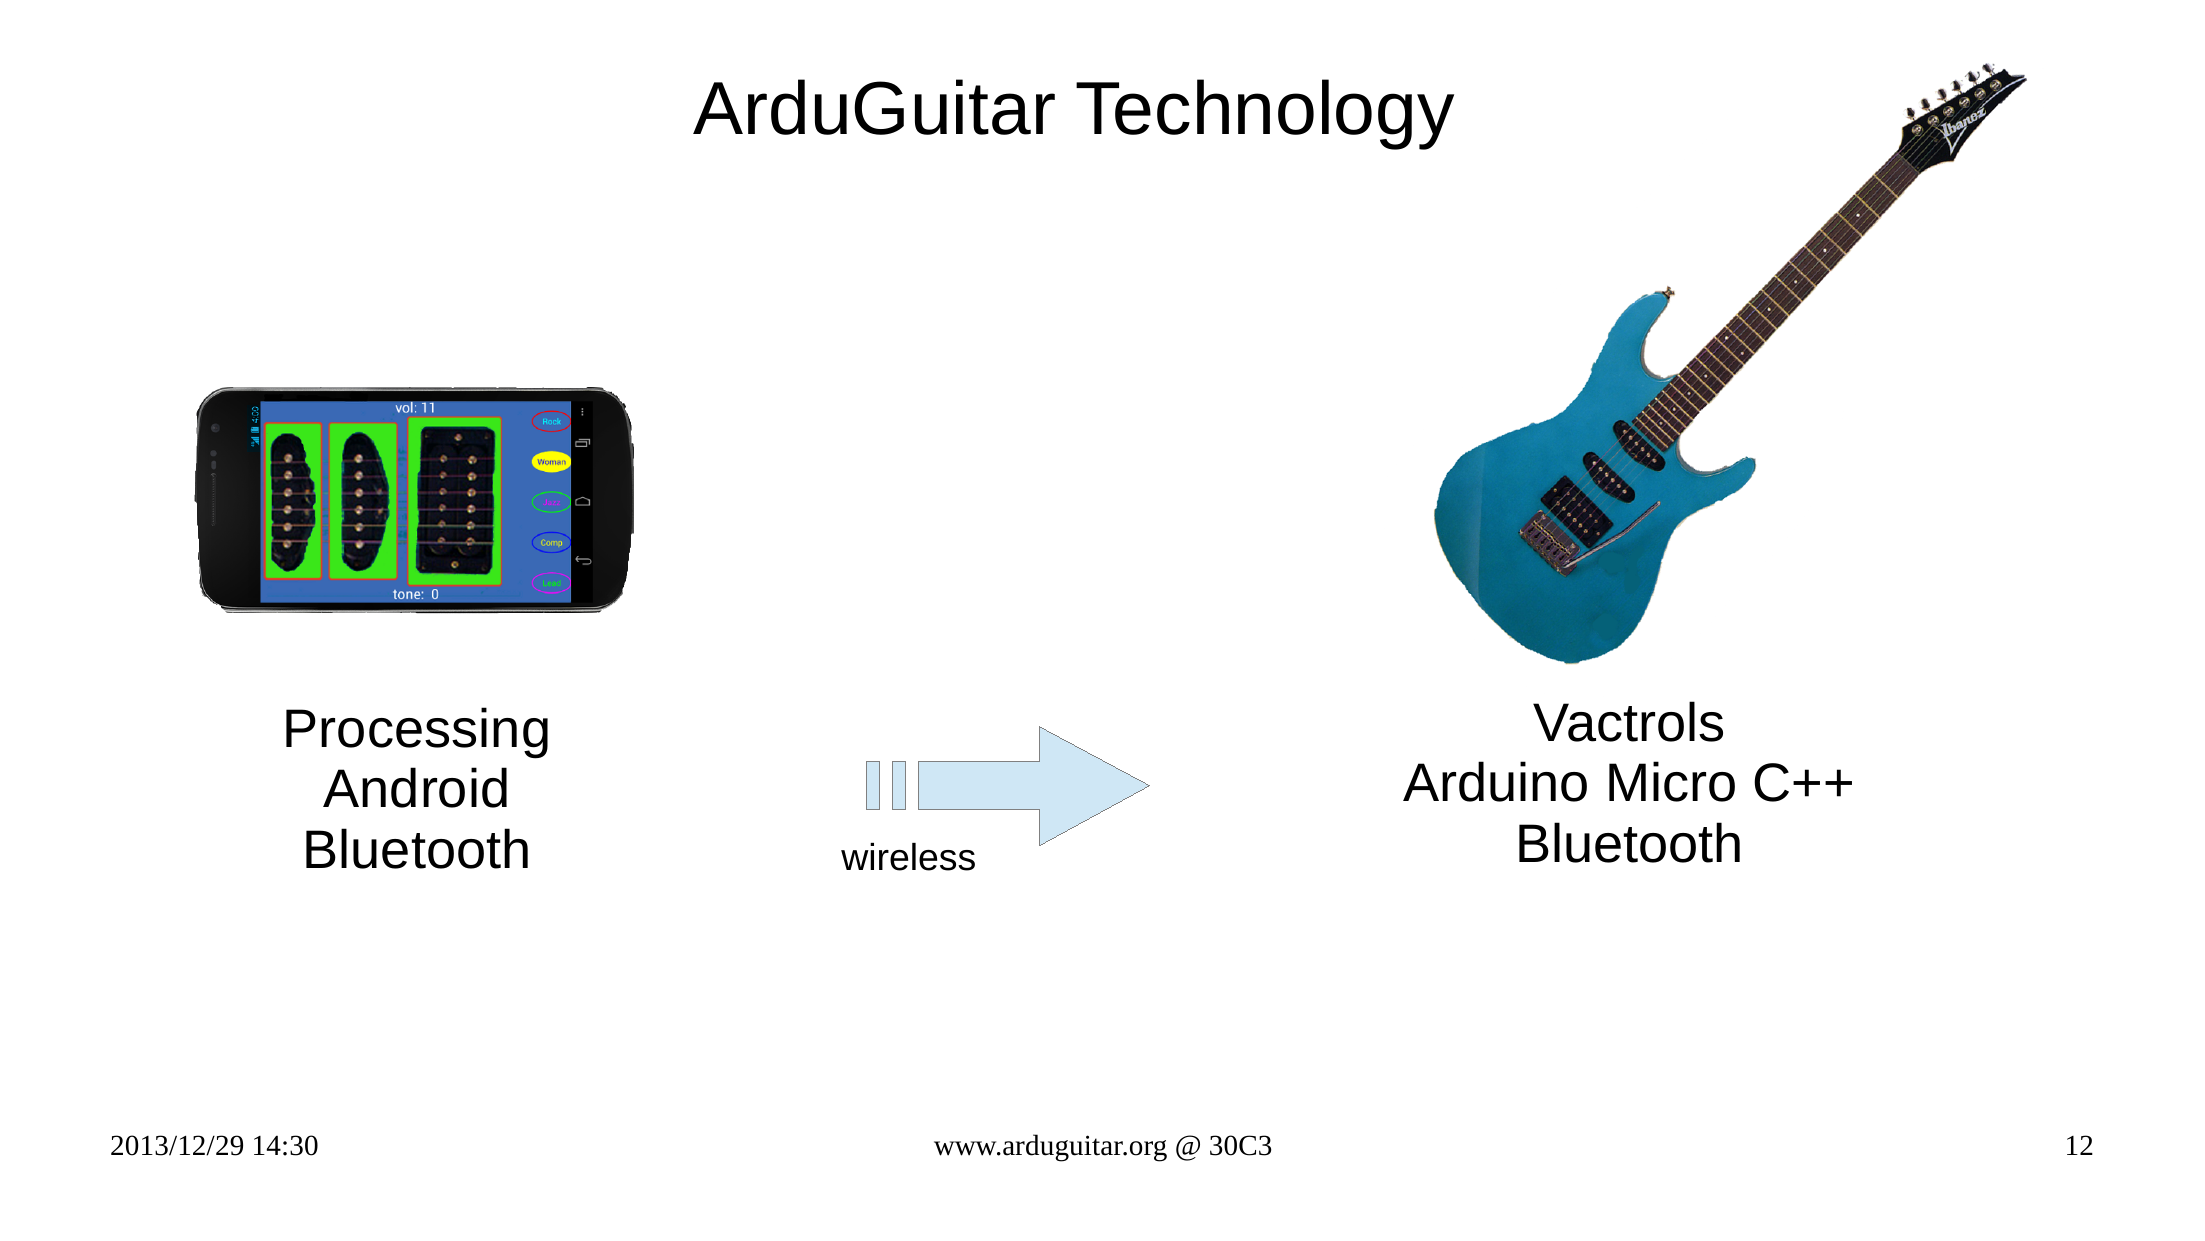

# ArduGuitar Technology
Vactrols
Arduino Micro C++
Bluetooth
Processing
Android
Bluetooth
wireless
2013/12/29 14:30
www.arduguitar.org @ 30C3
12